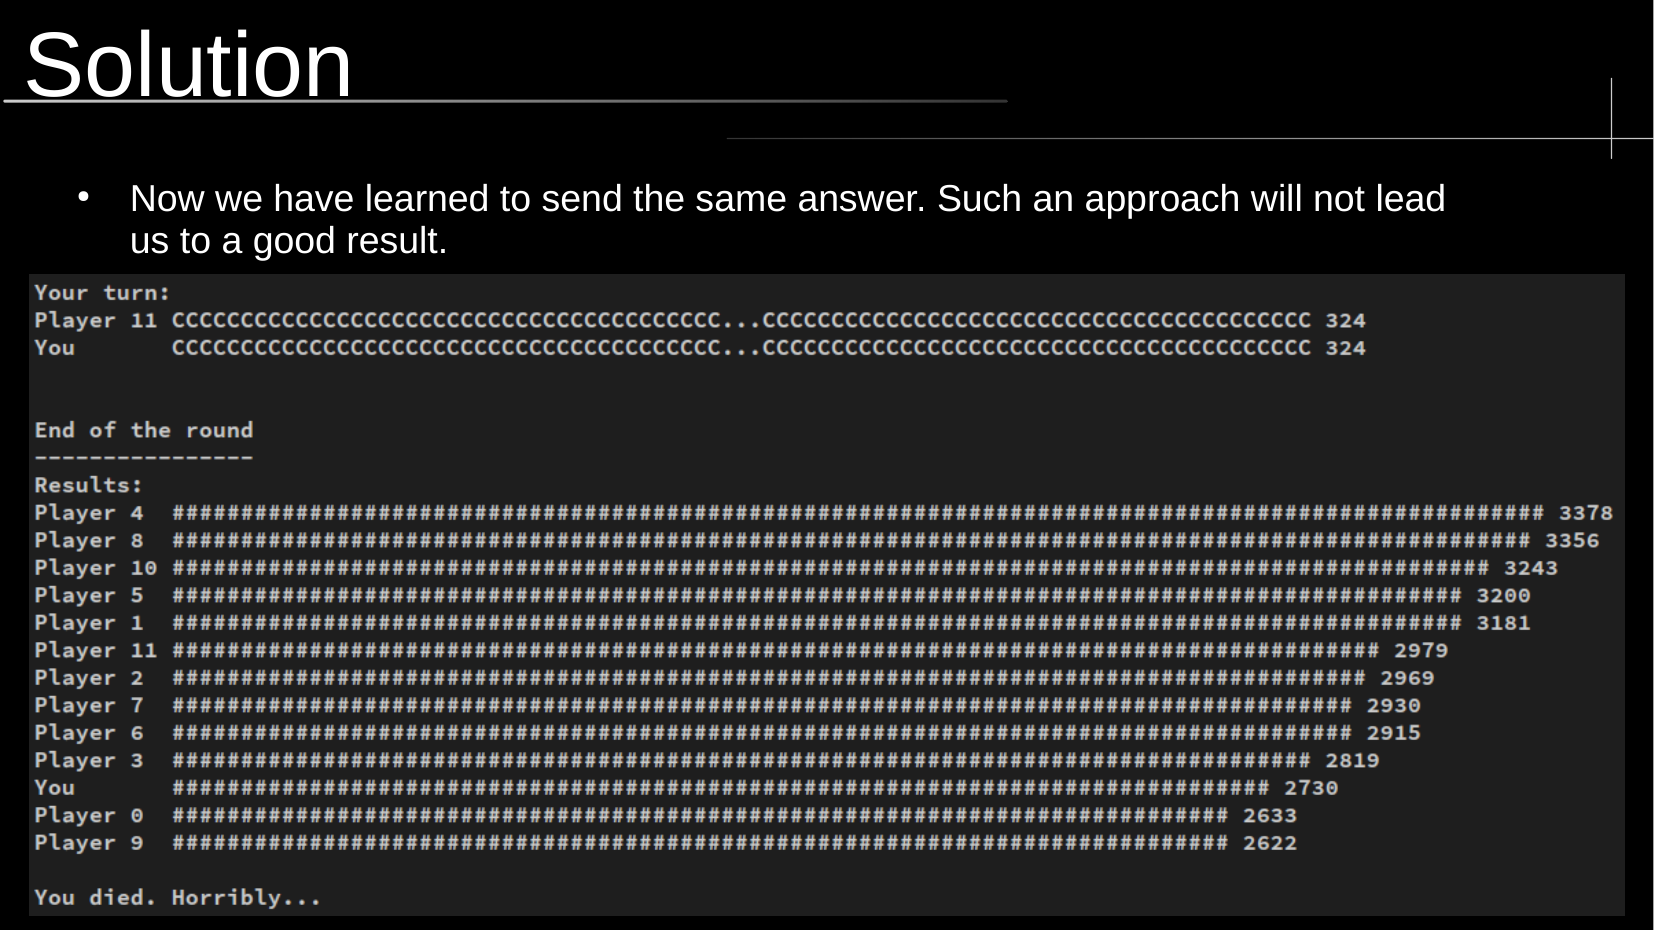

# Solution
Now we have learned to send the same answer. Such an approach will not lead us to a good result.
8